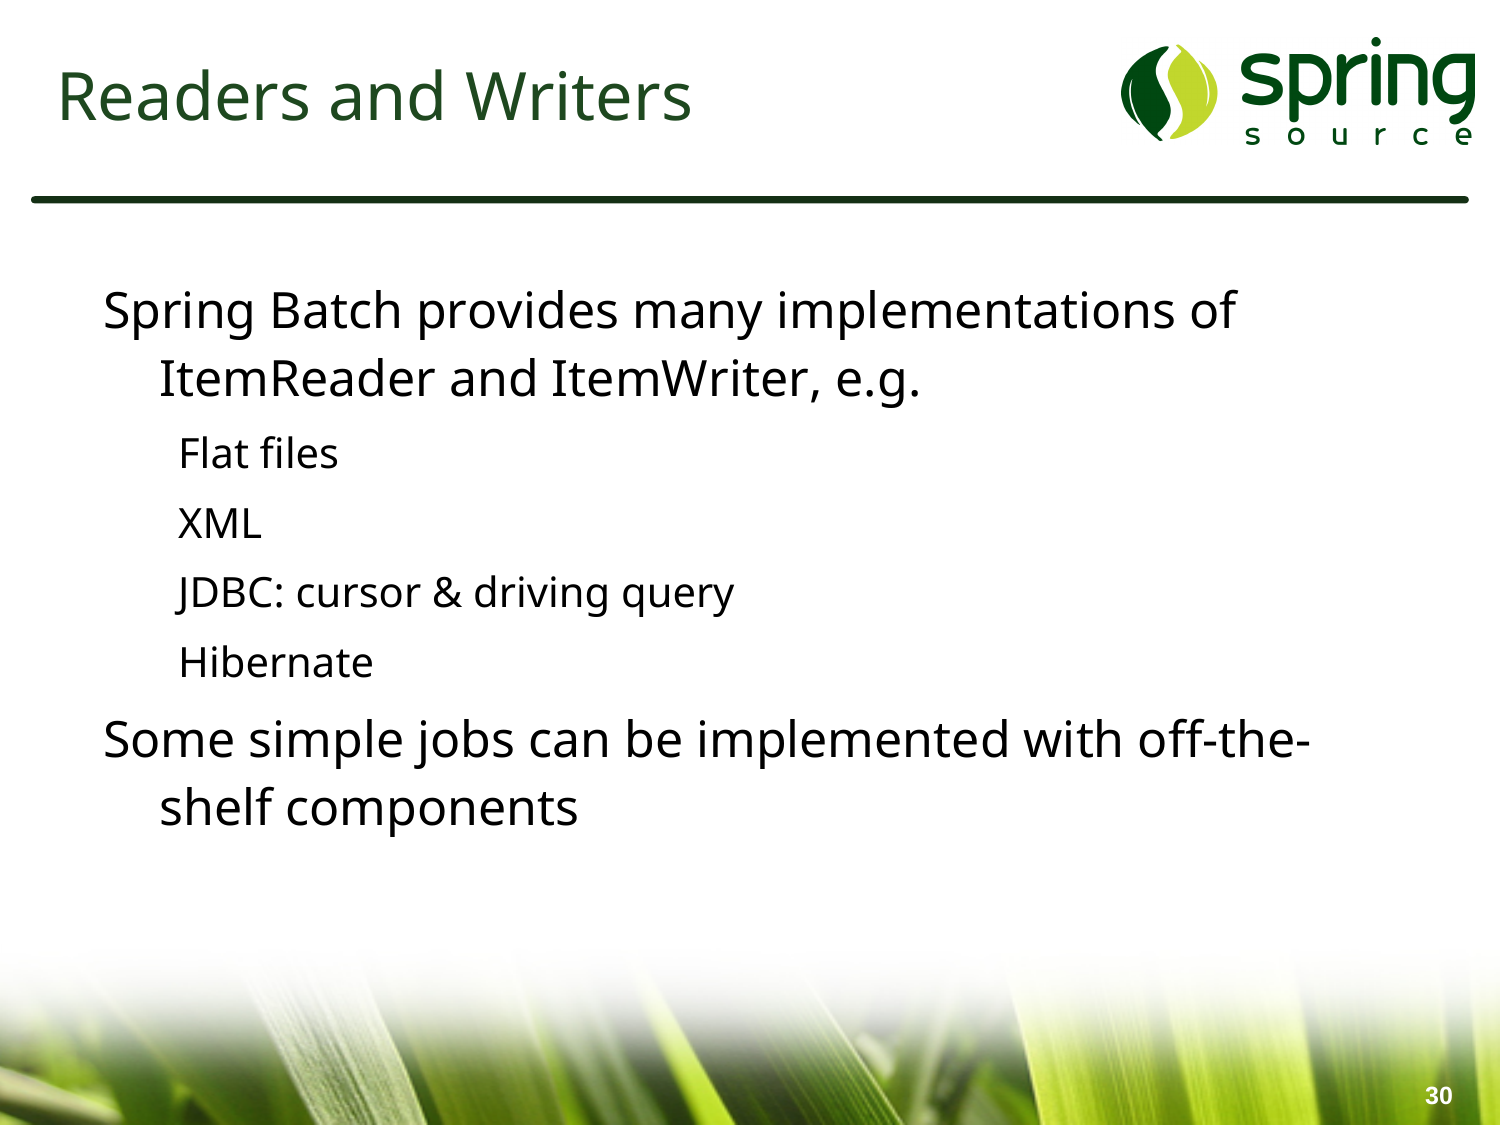

# Readers and Writers
Spring Batch provides many implementations of ItemReader and ItemWriter, e.g.
Flat files
XML
JDBC: cursor & driving query
Hibernate
Some simple jobs can be implemented with off-the-shelf components